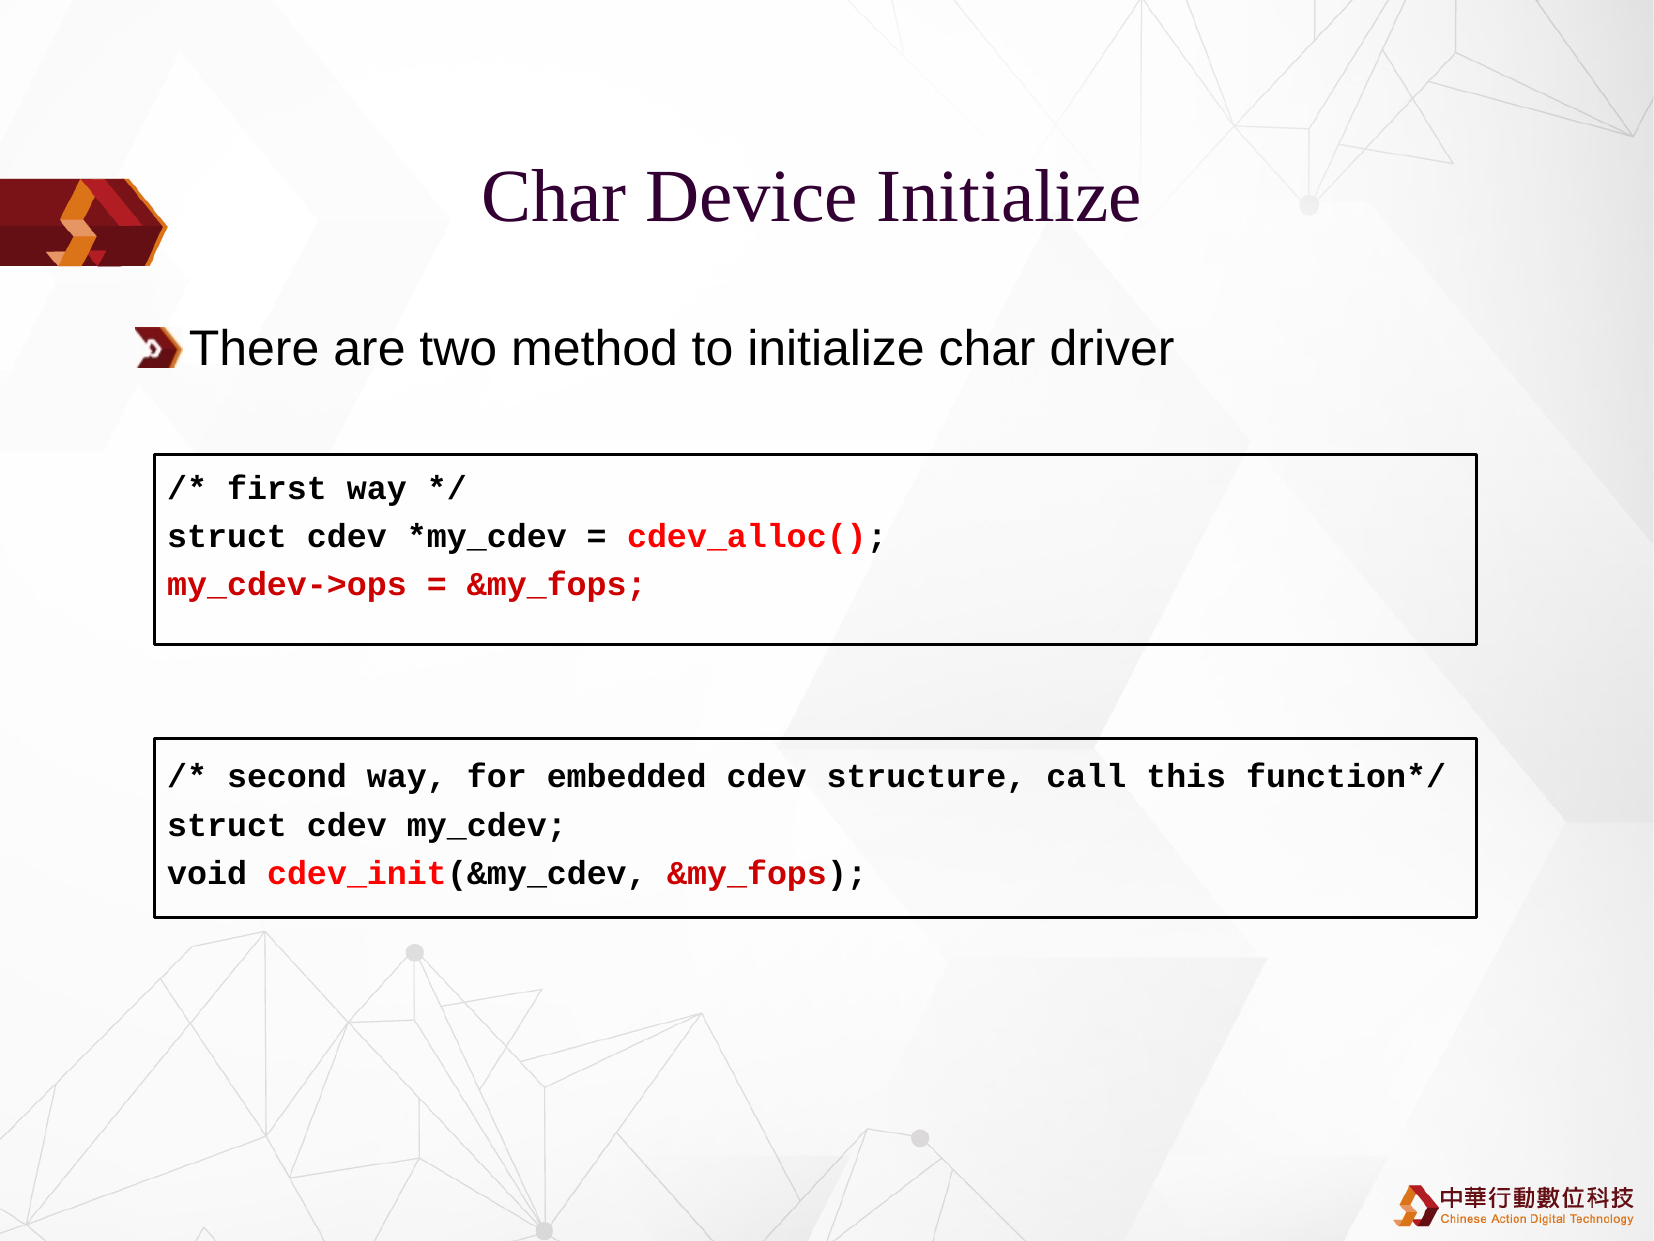

# Char Device Initialize
There are two method to initialize char driver
/* first way */
struct cdev *my_cdev = cdev_alloc();
my_cdev->ops = &my_fops;
/* second way, for embedded cdev structure, call this function*/
struct cdev my_cdev;
void cdev_init(&my_cdev, &my_fops);